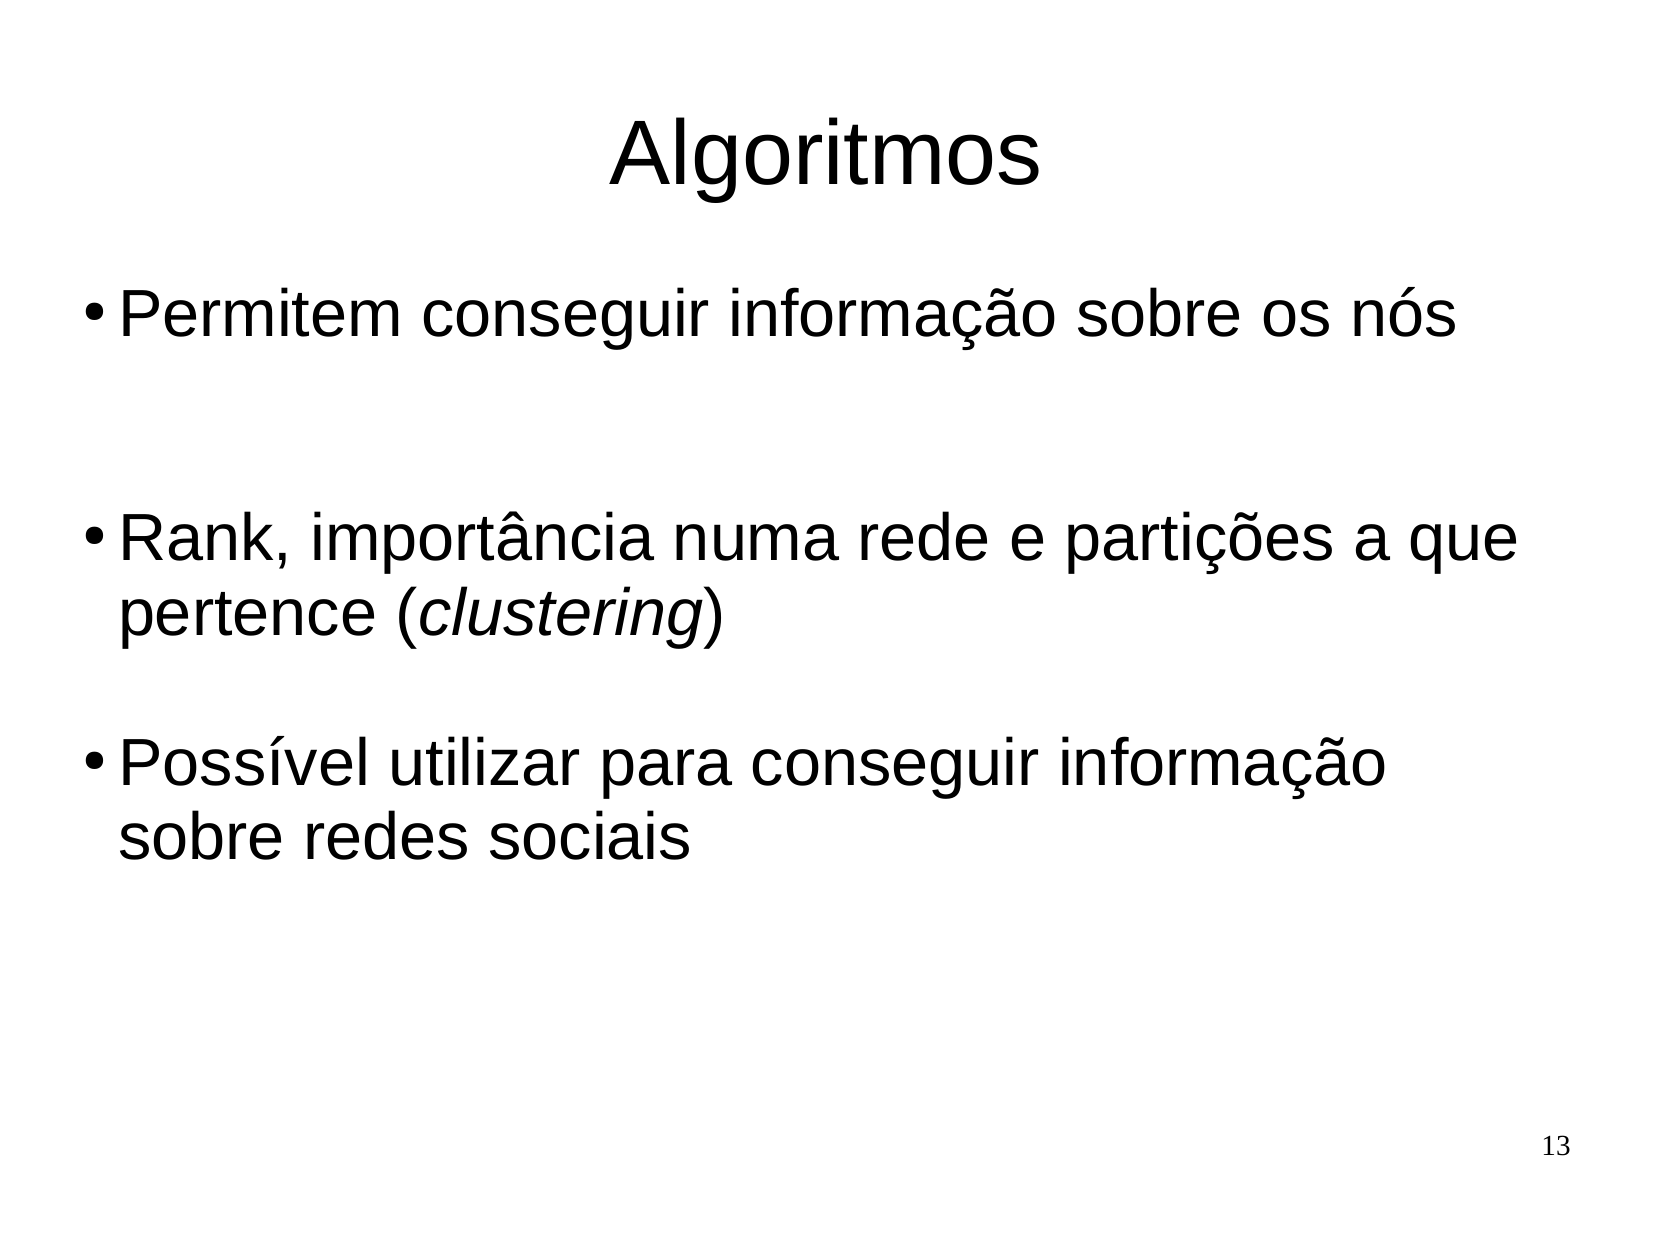

# Algoritmos
Permitem conseguir informação sobre os nós
Rank, importância numa rede e partições a que pertence (clustering)
Possível utilizar para conseguir informação sobre redes sociais
13